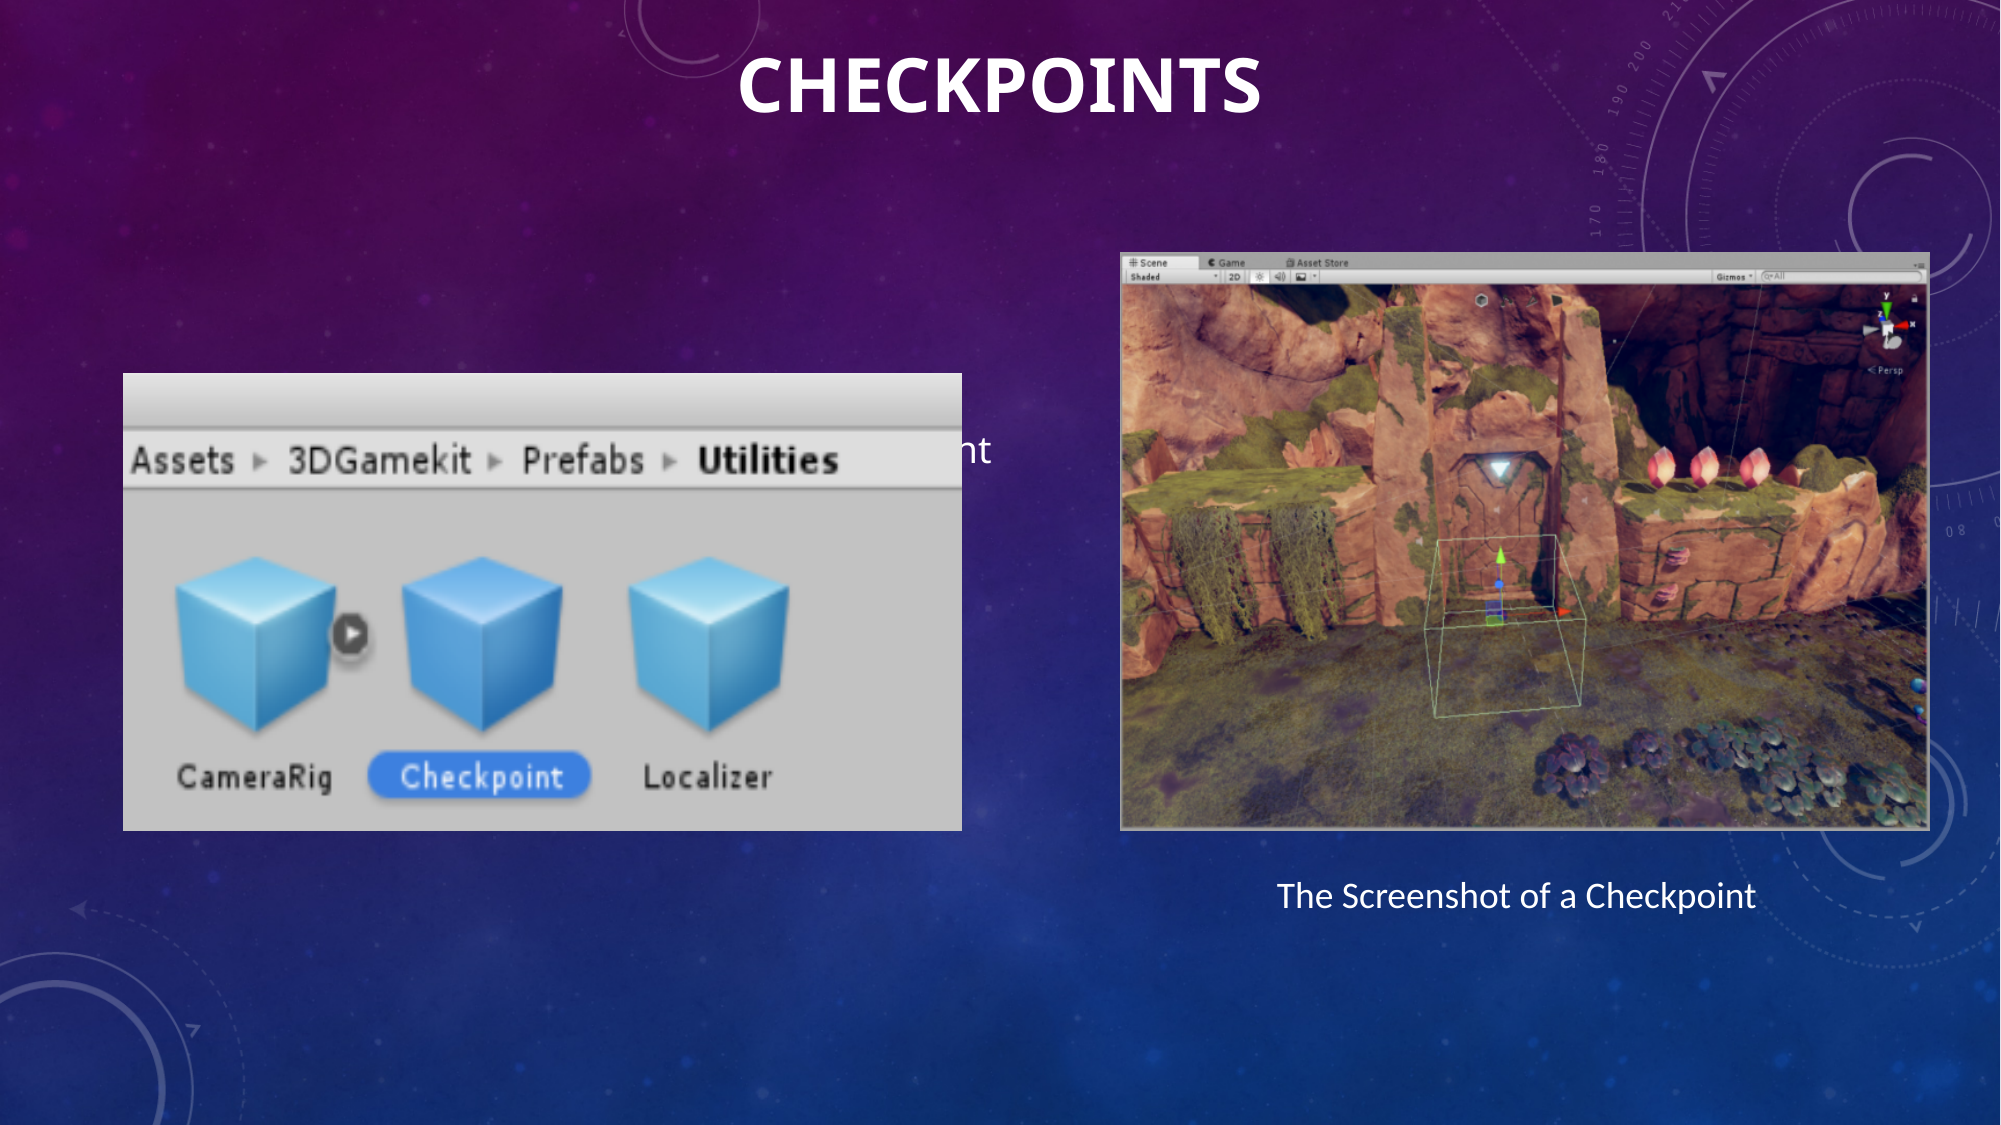

# Checkpoints
Checkpoints ensure that when the protagonist dies, she will be respawned at the last checkpoint she touched.
The Screenshot of a Checkpoint